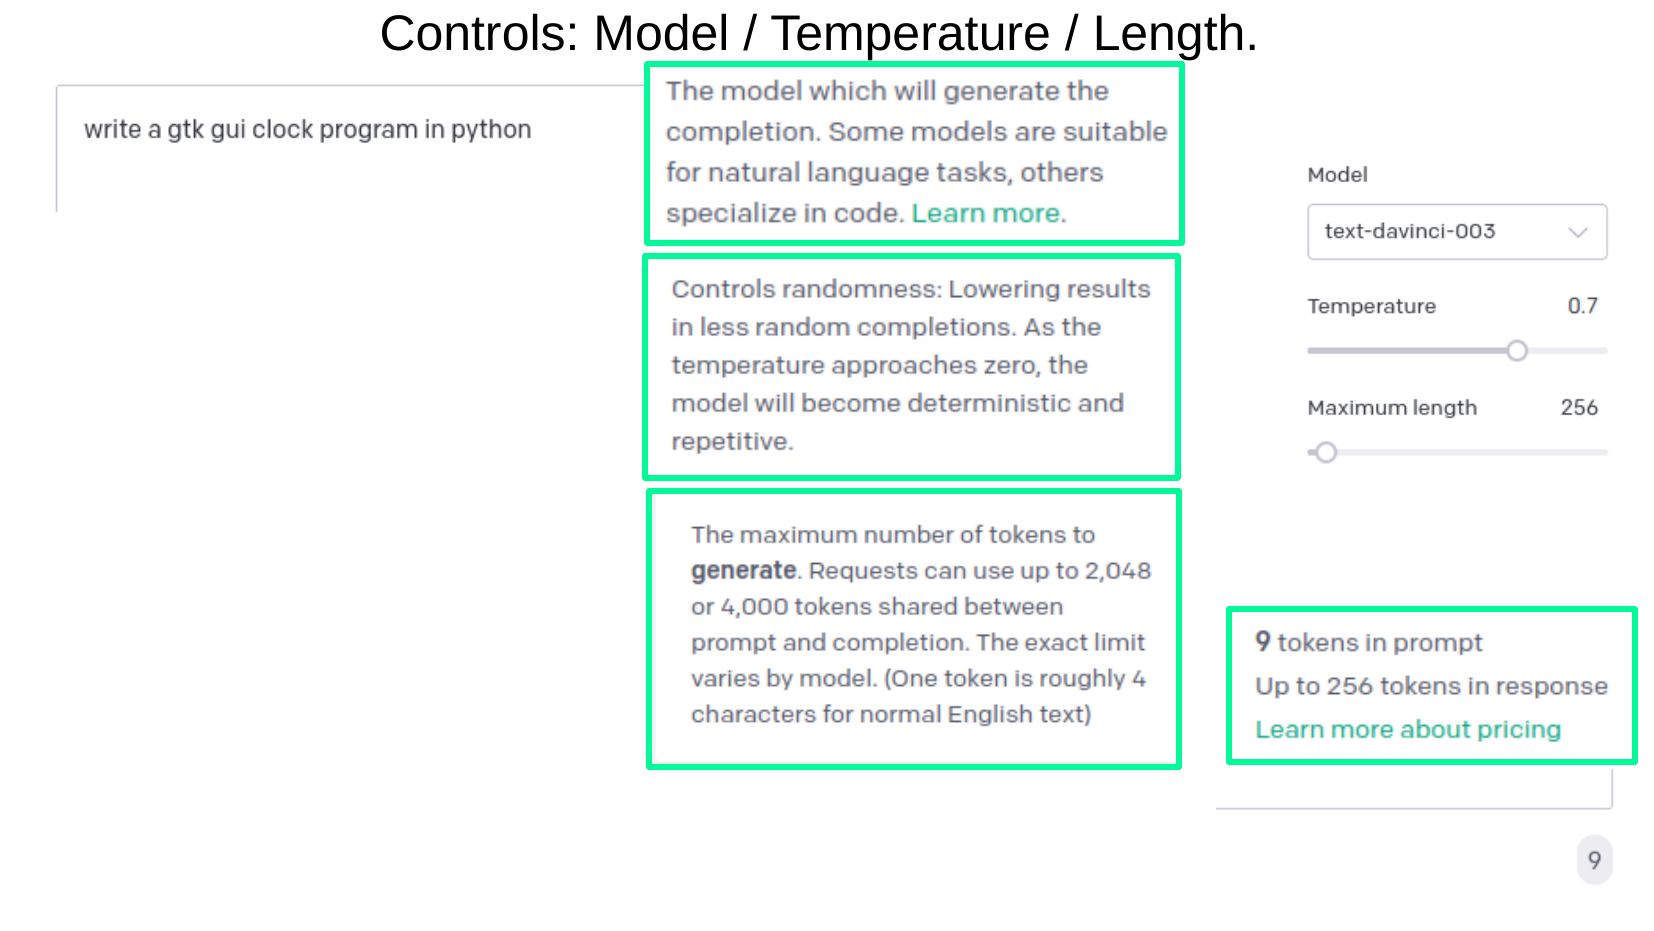

# Controls: Model / Temperature / Length.